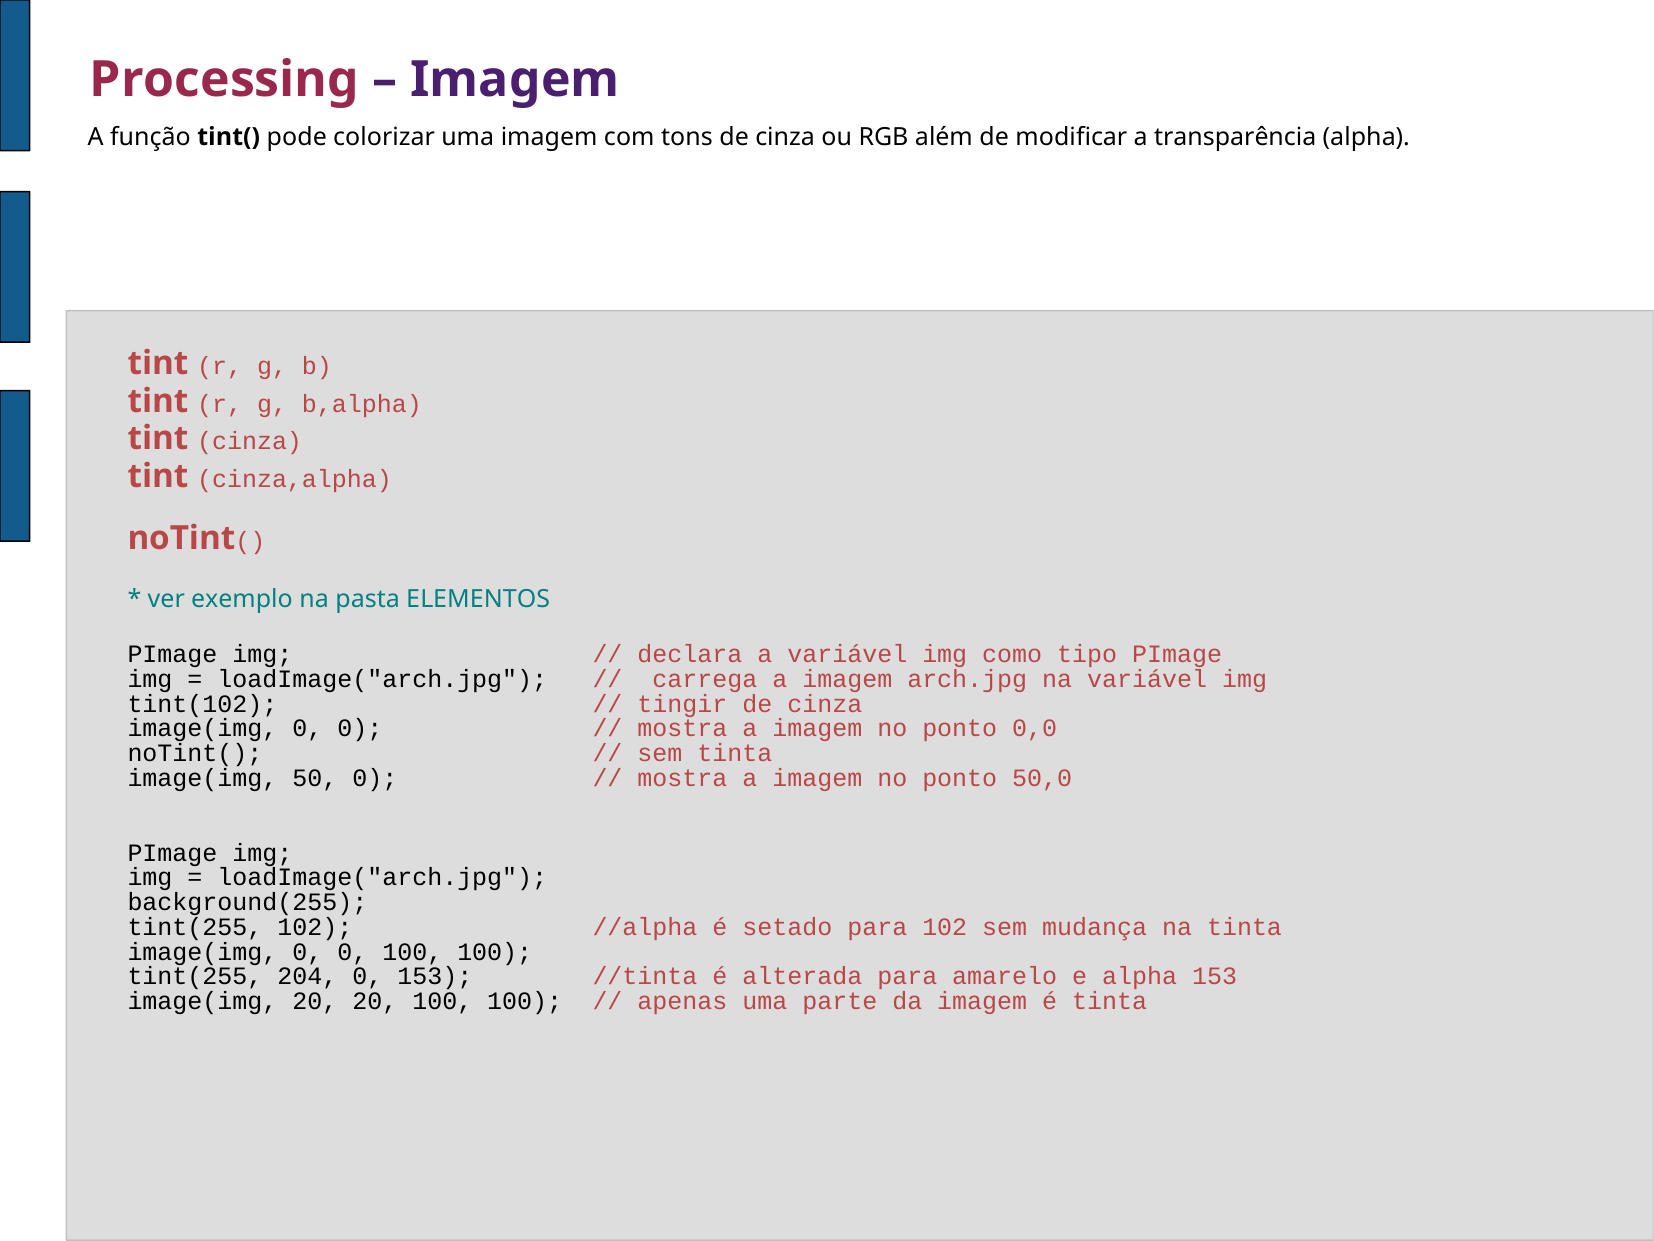

Processing – Imagem
A função tint() pode colorizar uma imagem com tons de cinza ou RGB além de modificar a transparência (alpha).
tint (r, g, b)
tint (r, g, b,alpha)
tint (cinza)
tint (cinza,alpha)
noTint()
* ver exemplo na pasta ELEMENTOS
PImage img; // declara a variável img como tipo PImage
img = loadImage("arch.jpg"); // carrega a imagem arch.jpg na variável img
tint(102); // tingir de cinza
image(img, 0, 0); // mostra a imagem no ponto 0,0
noTint(); // sem tinta
image(img, 50, 0); // mostra a imagem no ponto 50,0
PImage img;
img = loadImage("arch.jpg");
background(255);
tint(255, 102); //alpha é setado para 102 sem mudança na tinta
image(img, 0, 0, 100, 100);
tint(255, 204, 0, 153); //tinta é alterada para amarelo e alpha 153
image(img, 20, 20, 100, 100); // apenas uma parte da imagem é tinta